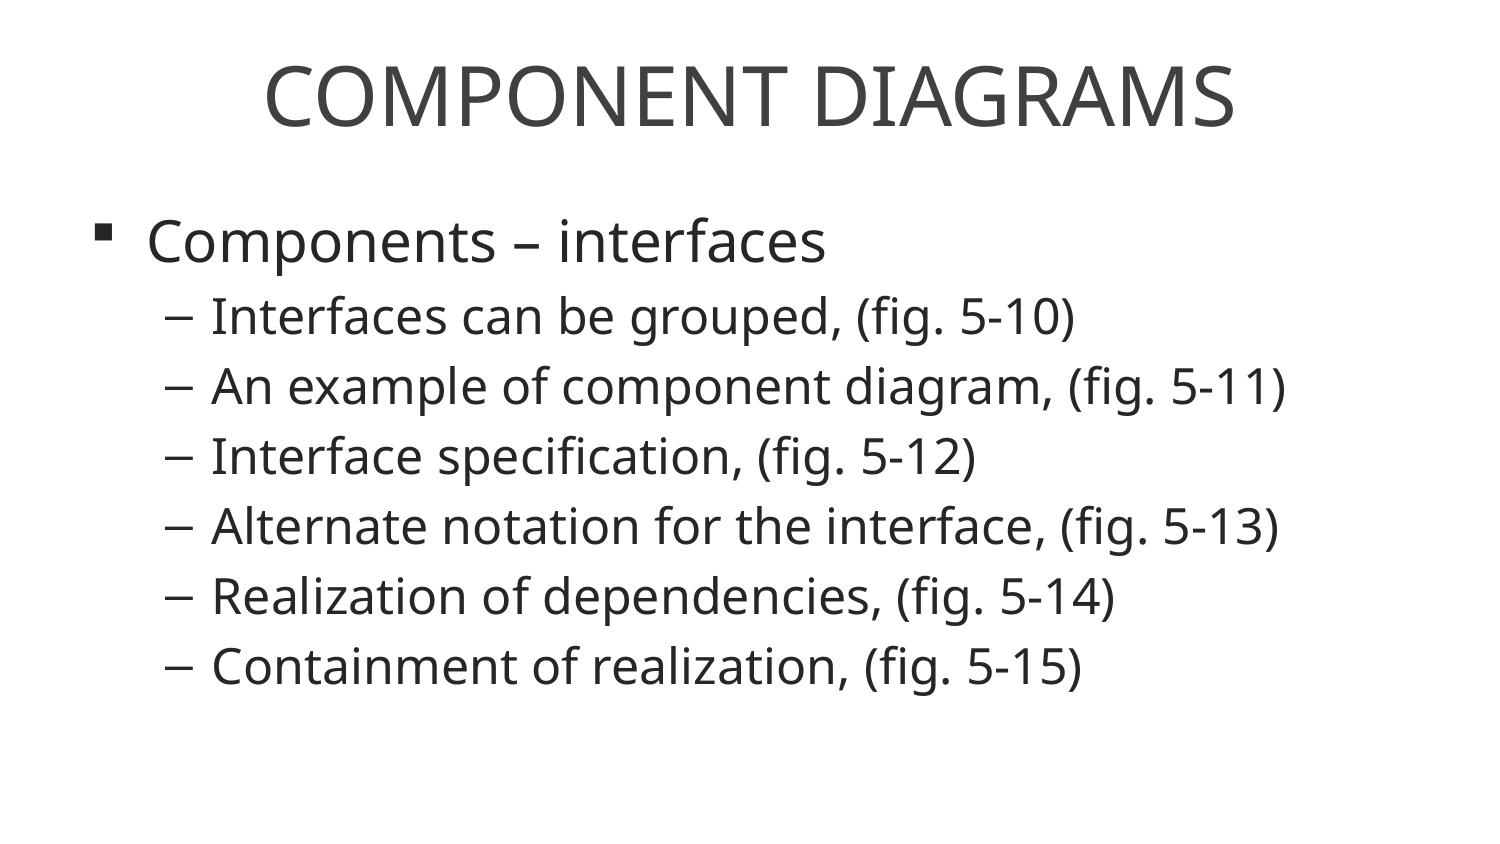

# Component diagrams
Components – interfaces
Interfaces can be grouped, (fig. 5-10)
An example of component diagram, (fig. 5-11)
Interface specification, (fig. 5-12)
Alternate notation for the interface, (fig. 5-13)
Realization of dependencies, (fig. 5-14)
Containment of realization, (fig. 5-15)